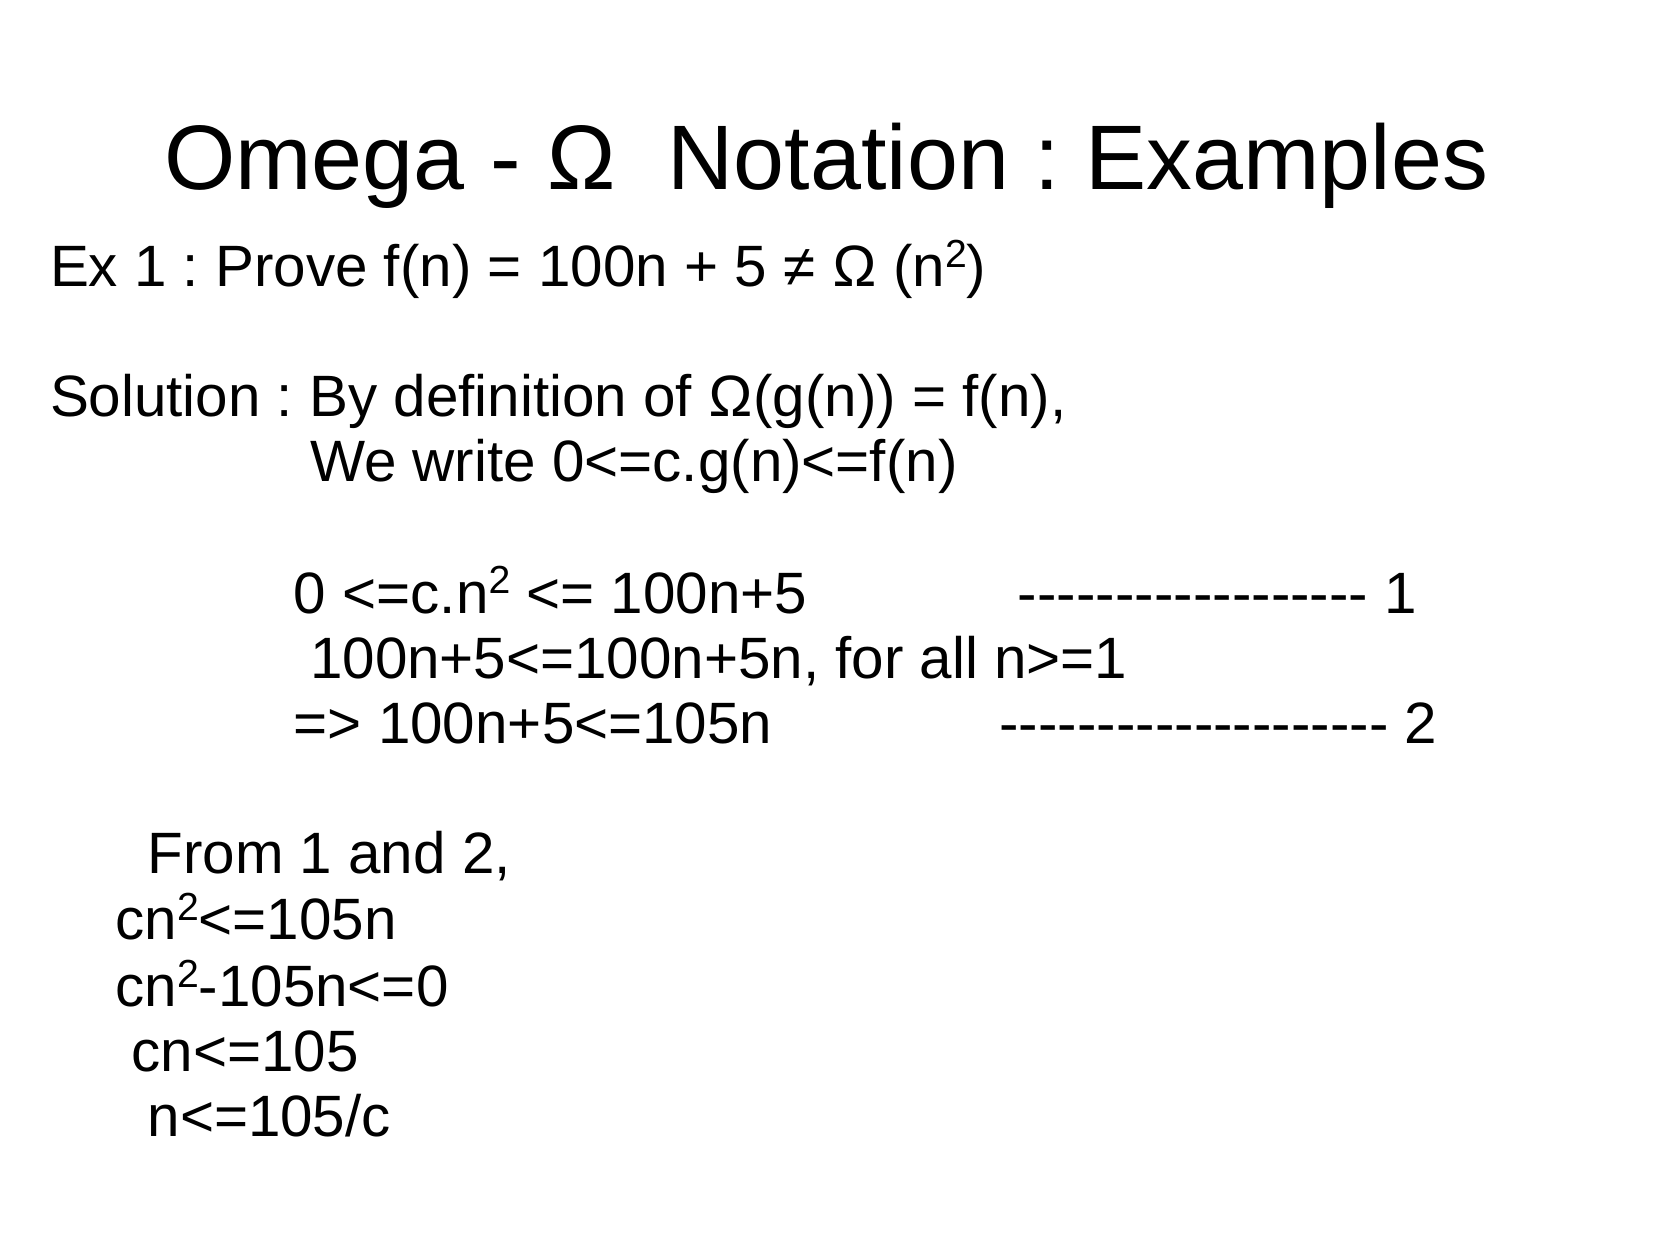

# Omega - Ω Notation : Examples
Ex 1 : Prove f(n) = 100n + 5 ≠ Ω (n2)
Solution : By definition of Ω(g(n)) = f(n),
 We write 0<=c.g(n)<=f(n)
 0 <=c.n2 <= 100n+5 ------------------ 1
 100n+5<=100n+5n, for all n>=1
 => 100n+5<=105n -------------------- 2
 From 1 and 2,
 cn2<=105n
 cn2-105n<=0
 cn<=105
 n<=105/c